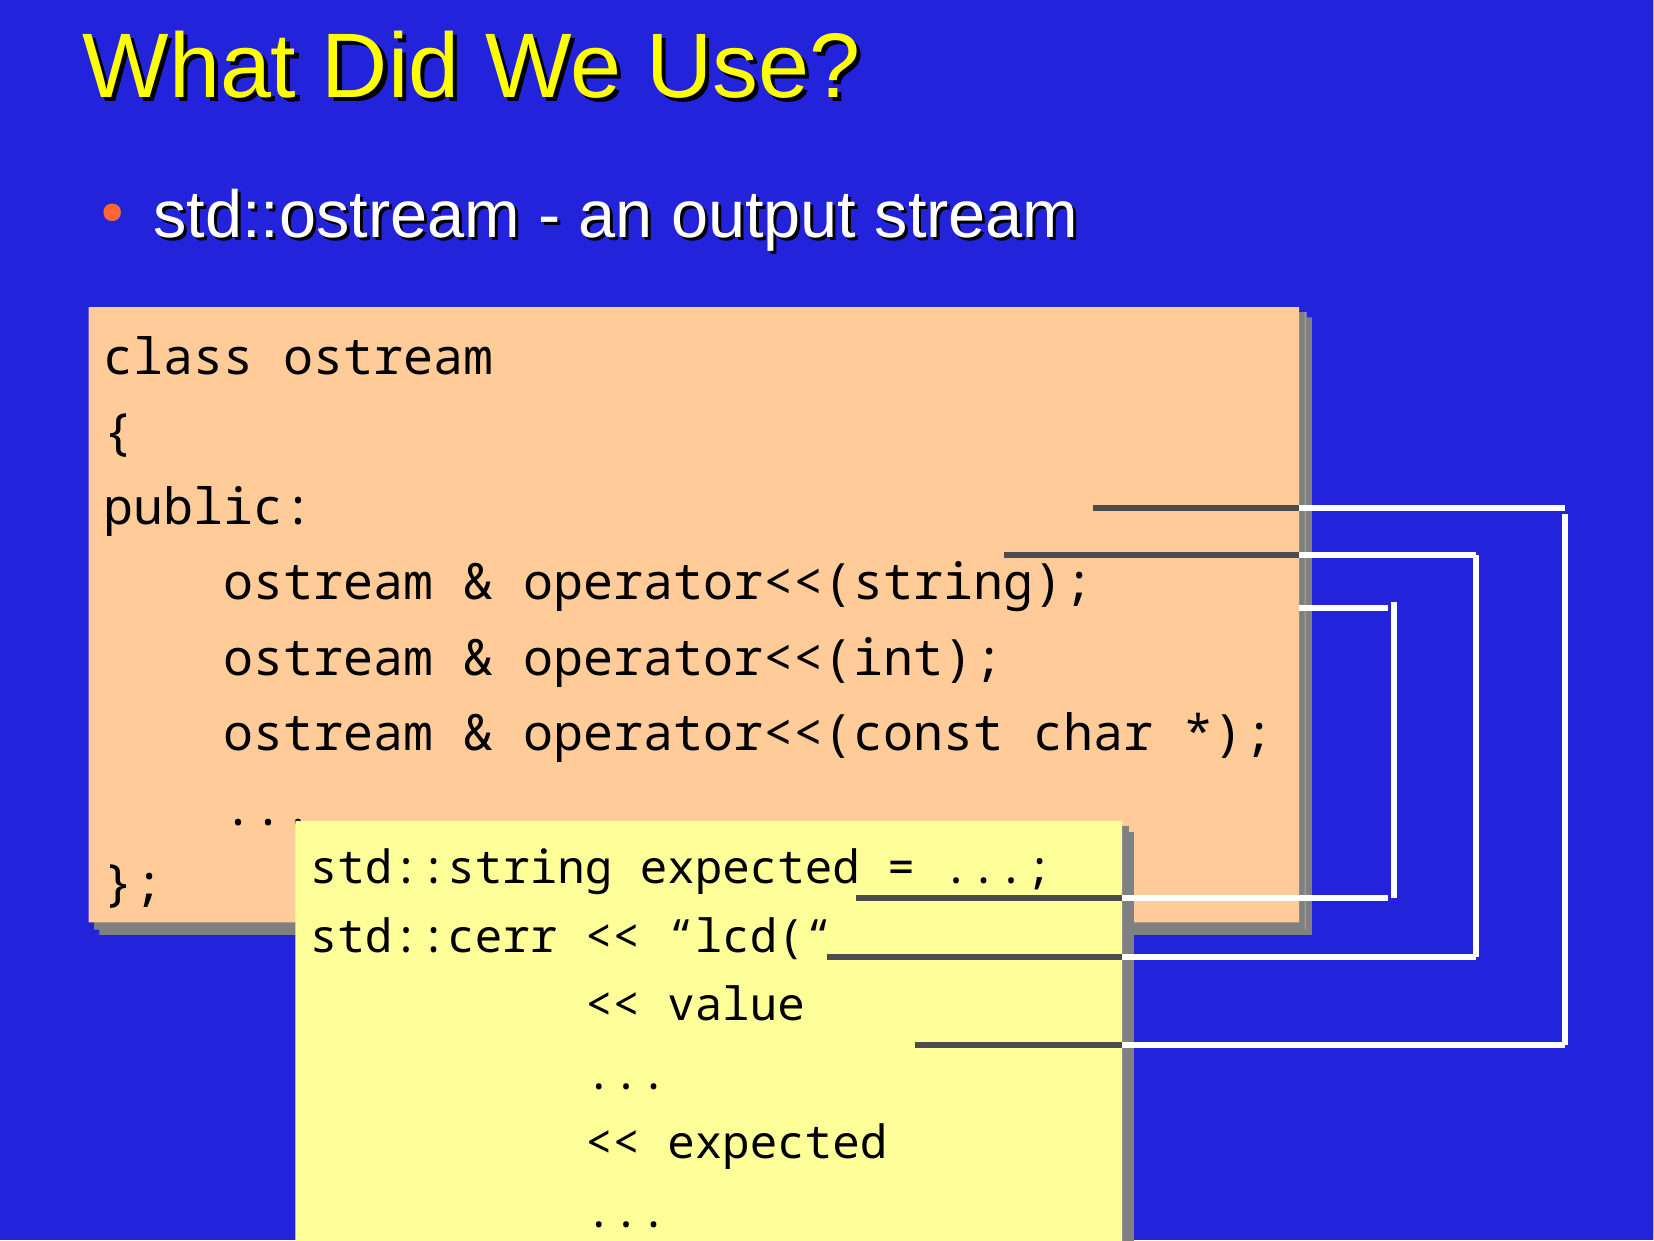

# What Did We Use?
std::ostream - an output stream
class ostream
{
public:
 ostream & operator<<(string);
 ostream & operator<<(int);
 ostream & operator<<(const char *);
 ...
};
std::string expected = ...;
std::cerr << “lcd(“
 << value
 ...
 << expected
 ...